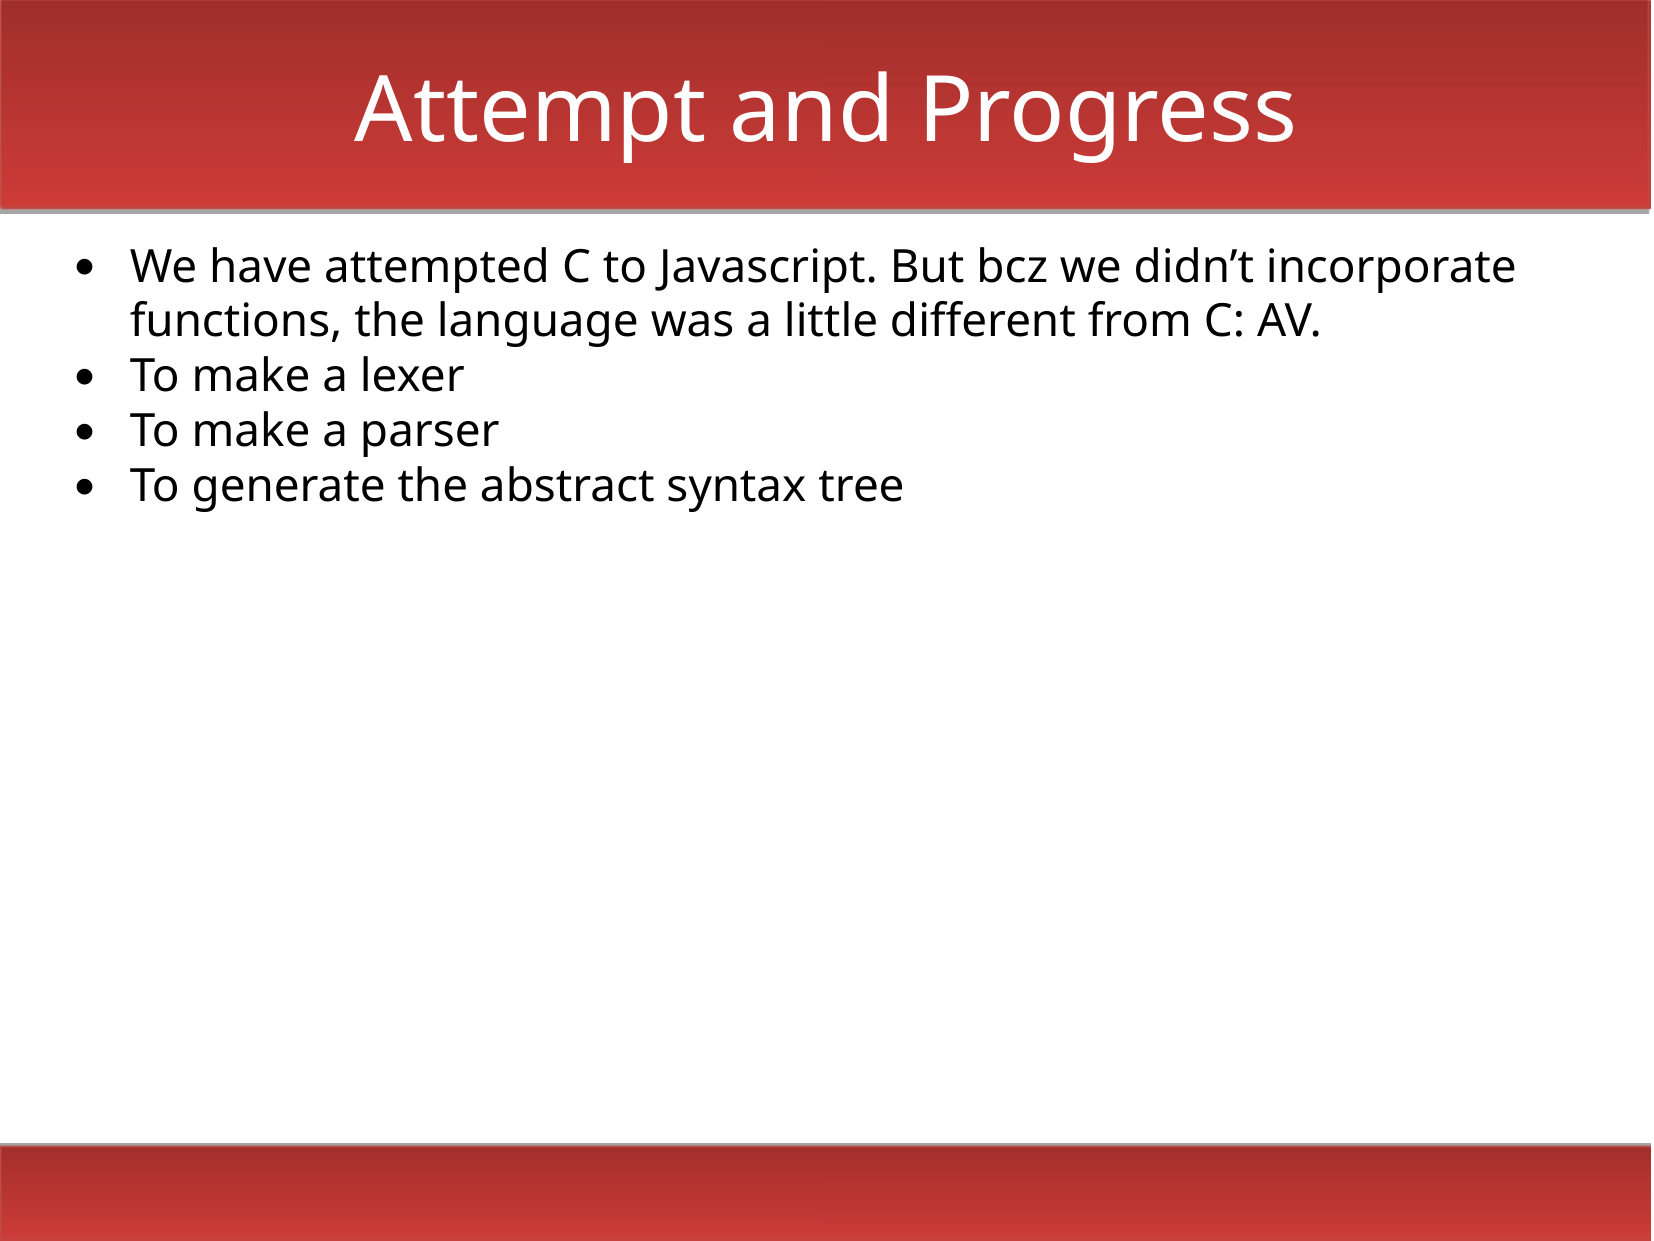

Attempt and Progress
We have attempted C to Javascript. But bcz we didn’t incorporate functions, the language was a little different from C: AV.
To make a lexer
To make a parser
To generate the abstract syntax tree